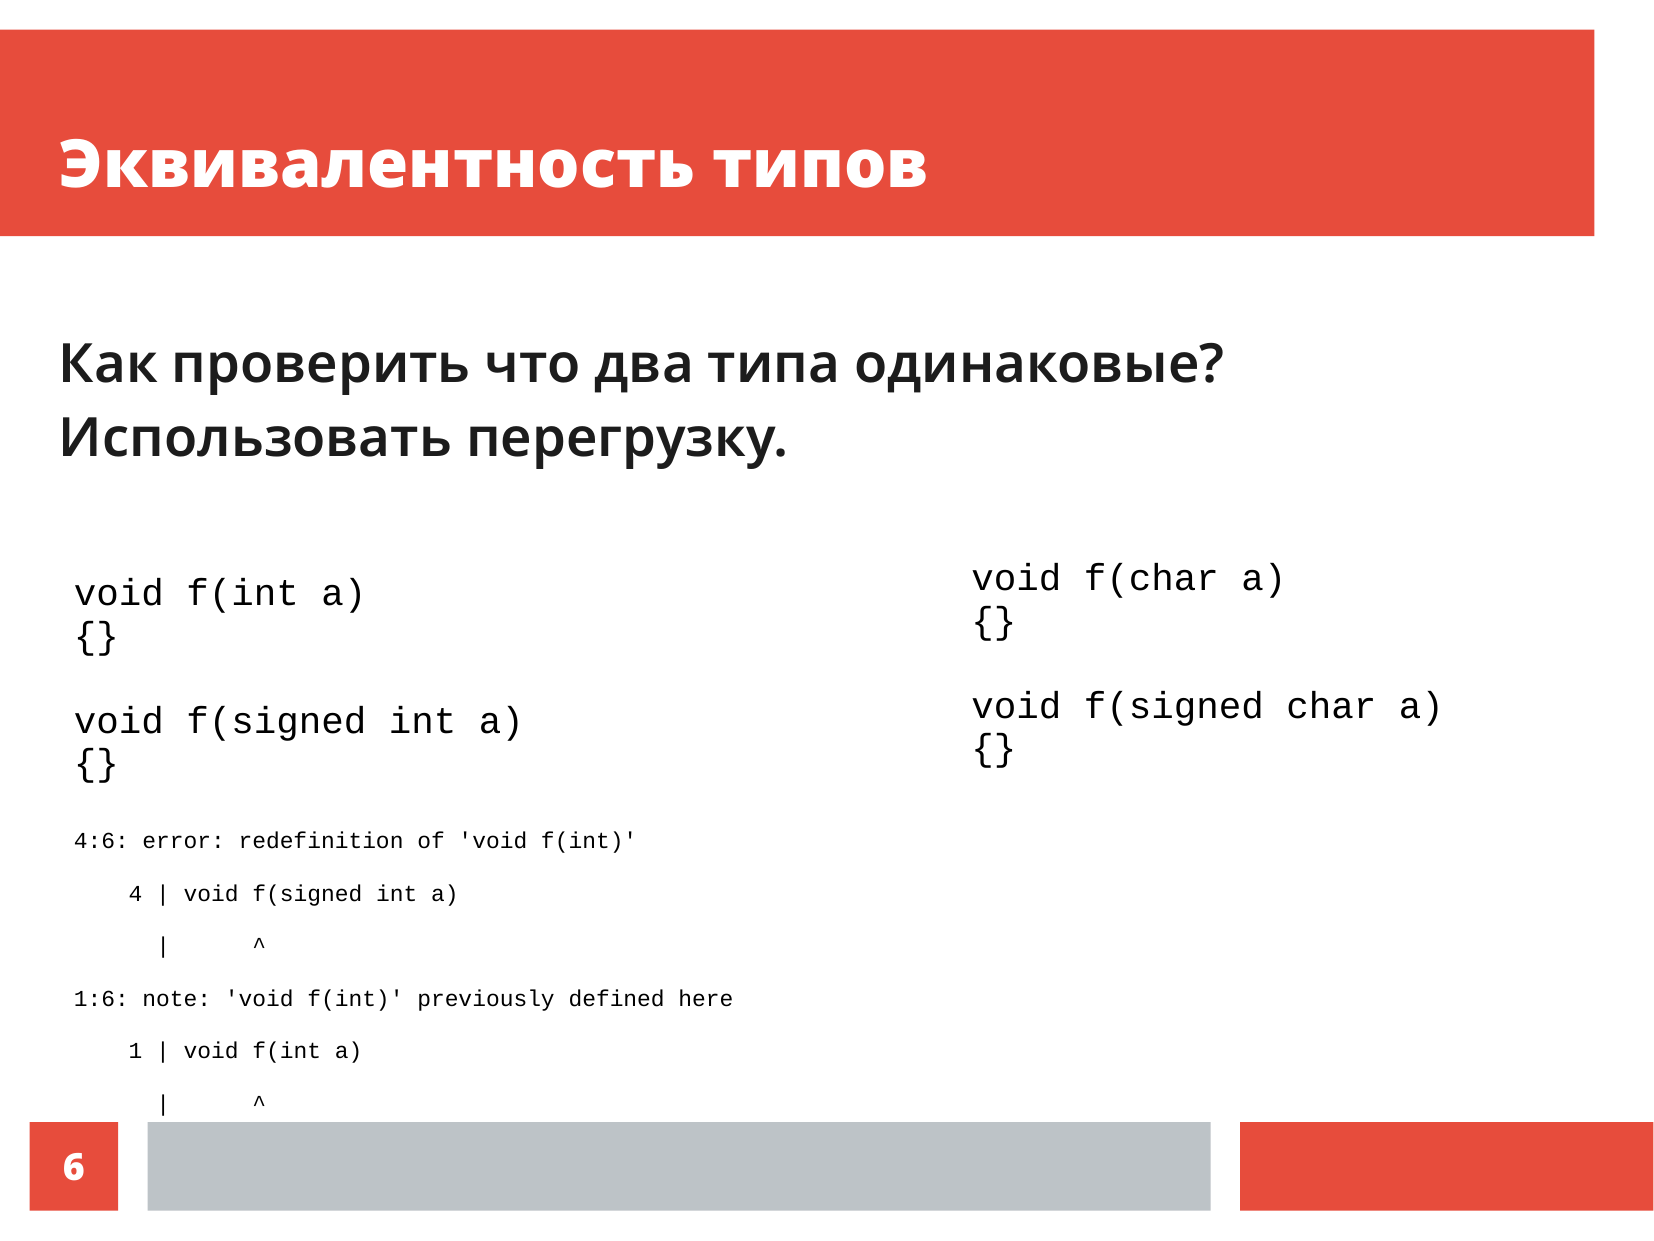

# Эквивалентность типов
Как проверить что два типа одинаковые? Использовать перегрузку.
void f(char a)
{}
void f(signed char a)
{}
void f(int a)
{}
void f(signed int a)
{}
4:6: error: redefinition of 'void f(int)'
 4 | void f(signed int a)
 | ^
1:6: note: 'void f(int)' previously defined here
 1 | void f(int a)
 | ^
6